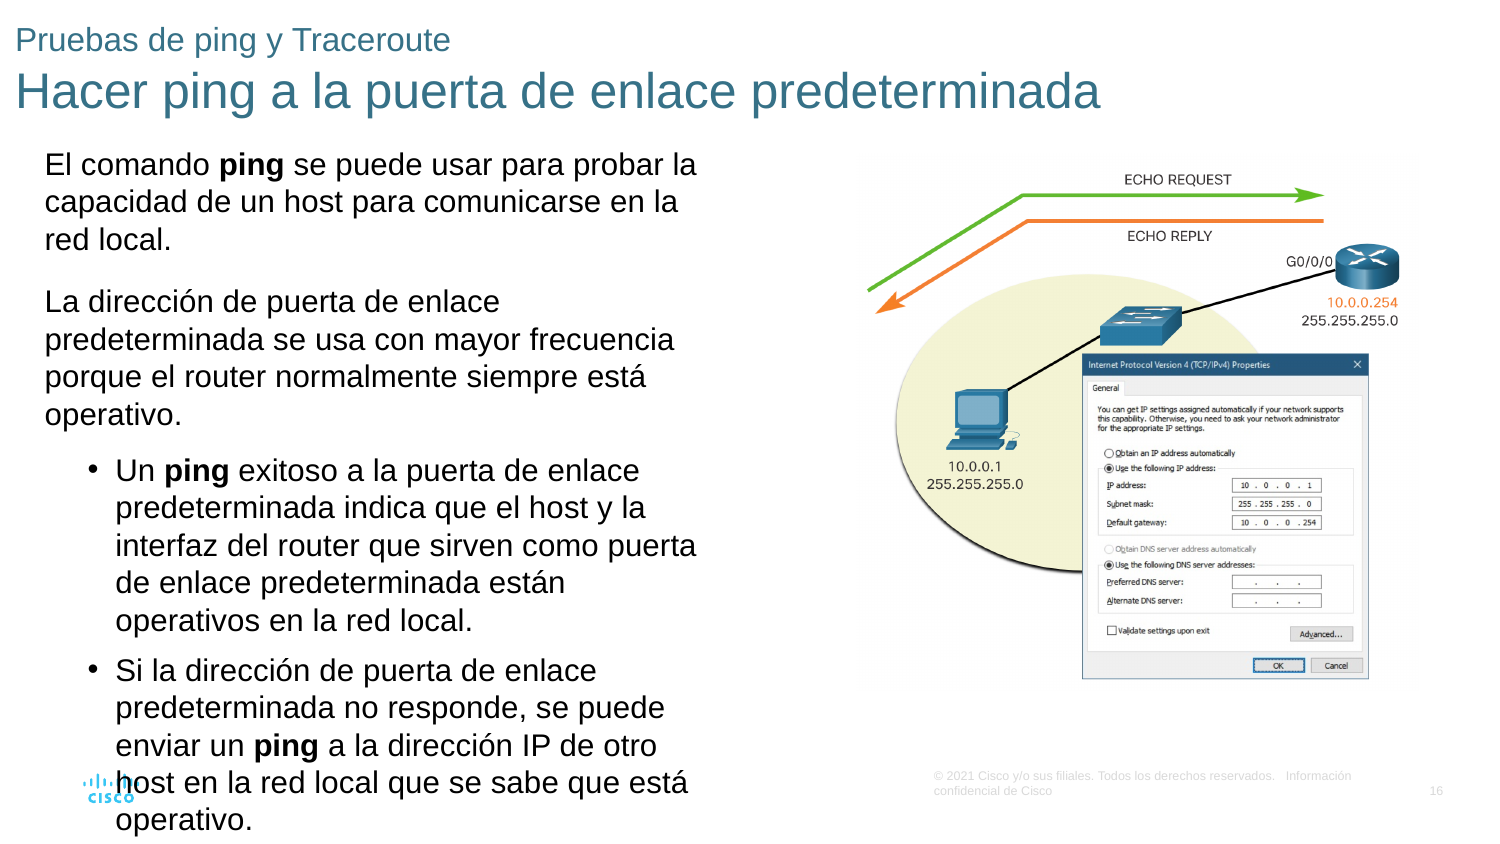

# Pruebas de ping y Traceroute Hacer ping a la puerta de enlace predeterminada
El comando ping se puede usar para probar la capacidad de un host para comunicarse en la red local.
La dirección de puerta de enlace predeterminada se usa con mayor frecuencia porque el router normalmente siempre está operativo.
Un ping exitoso a la puerta de enlace predeterminada indica que el host y la interfaz del router que sirven como puerta de enlace predeterminada están operativos en la red local.
Si la dirección de puerta de enlace predeterminada no responde, se puede enviar un ping a la dirección IP de otro host en la red local que se sabe que está operativo.